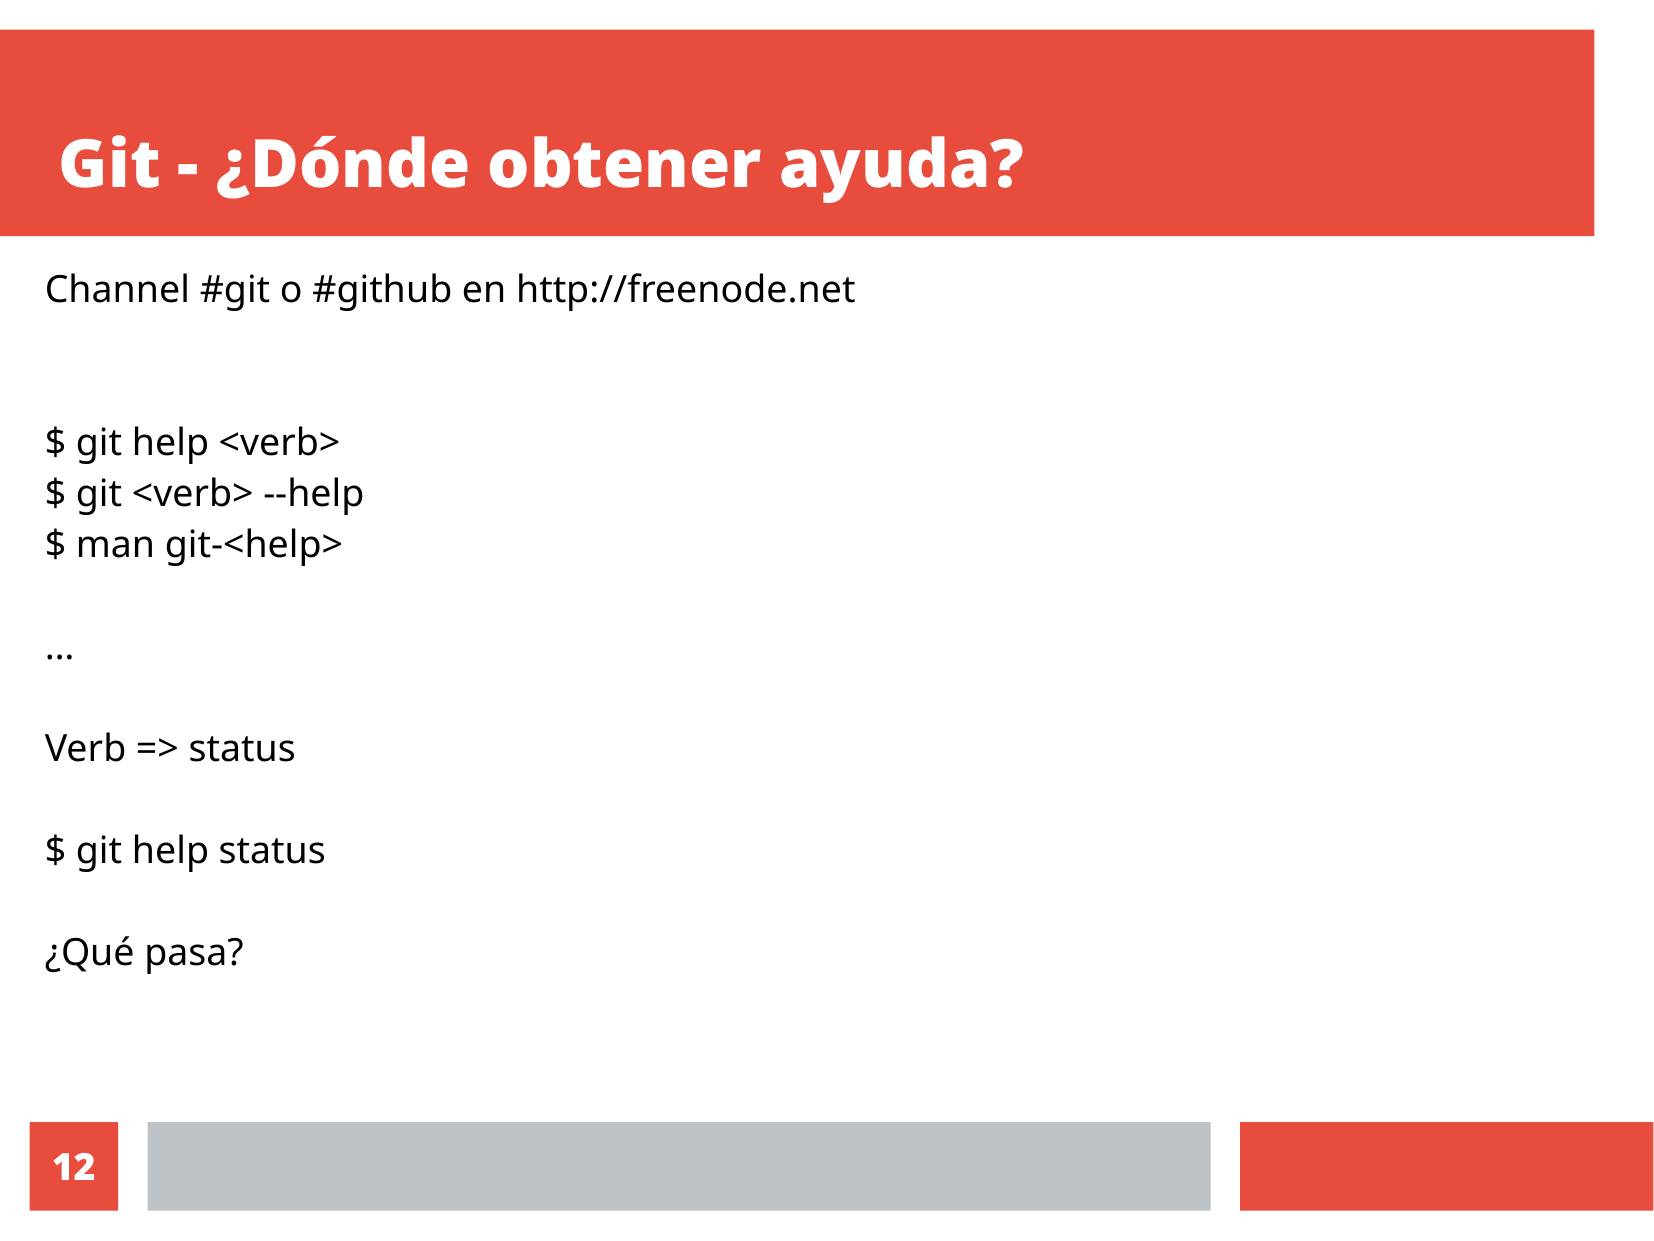

# Git - ¿Dónde obtener ayuda?
Channel #git o #github en http://freenode.net
$ git help <verb>
$ git <verb> --help
$ man git-<help>
…
Verb => status
$ git help status
¿Qué pasa?
12